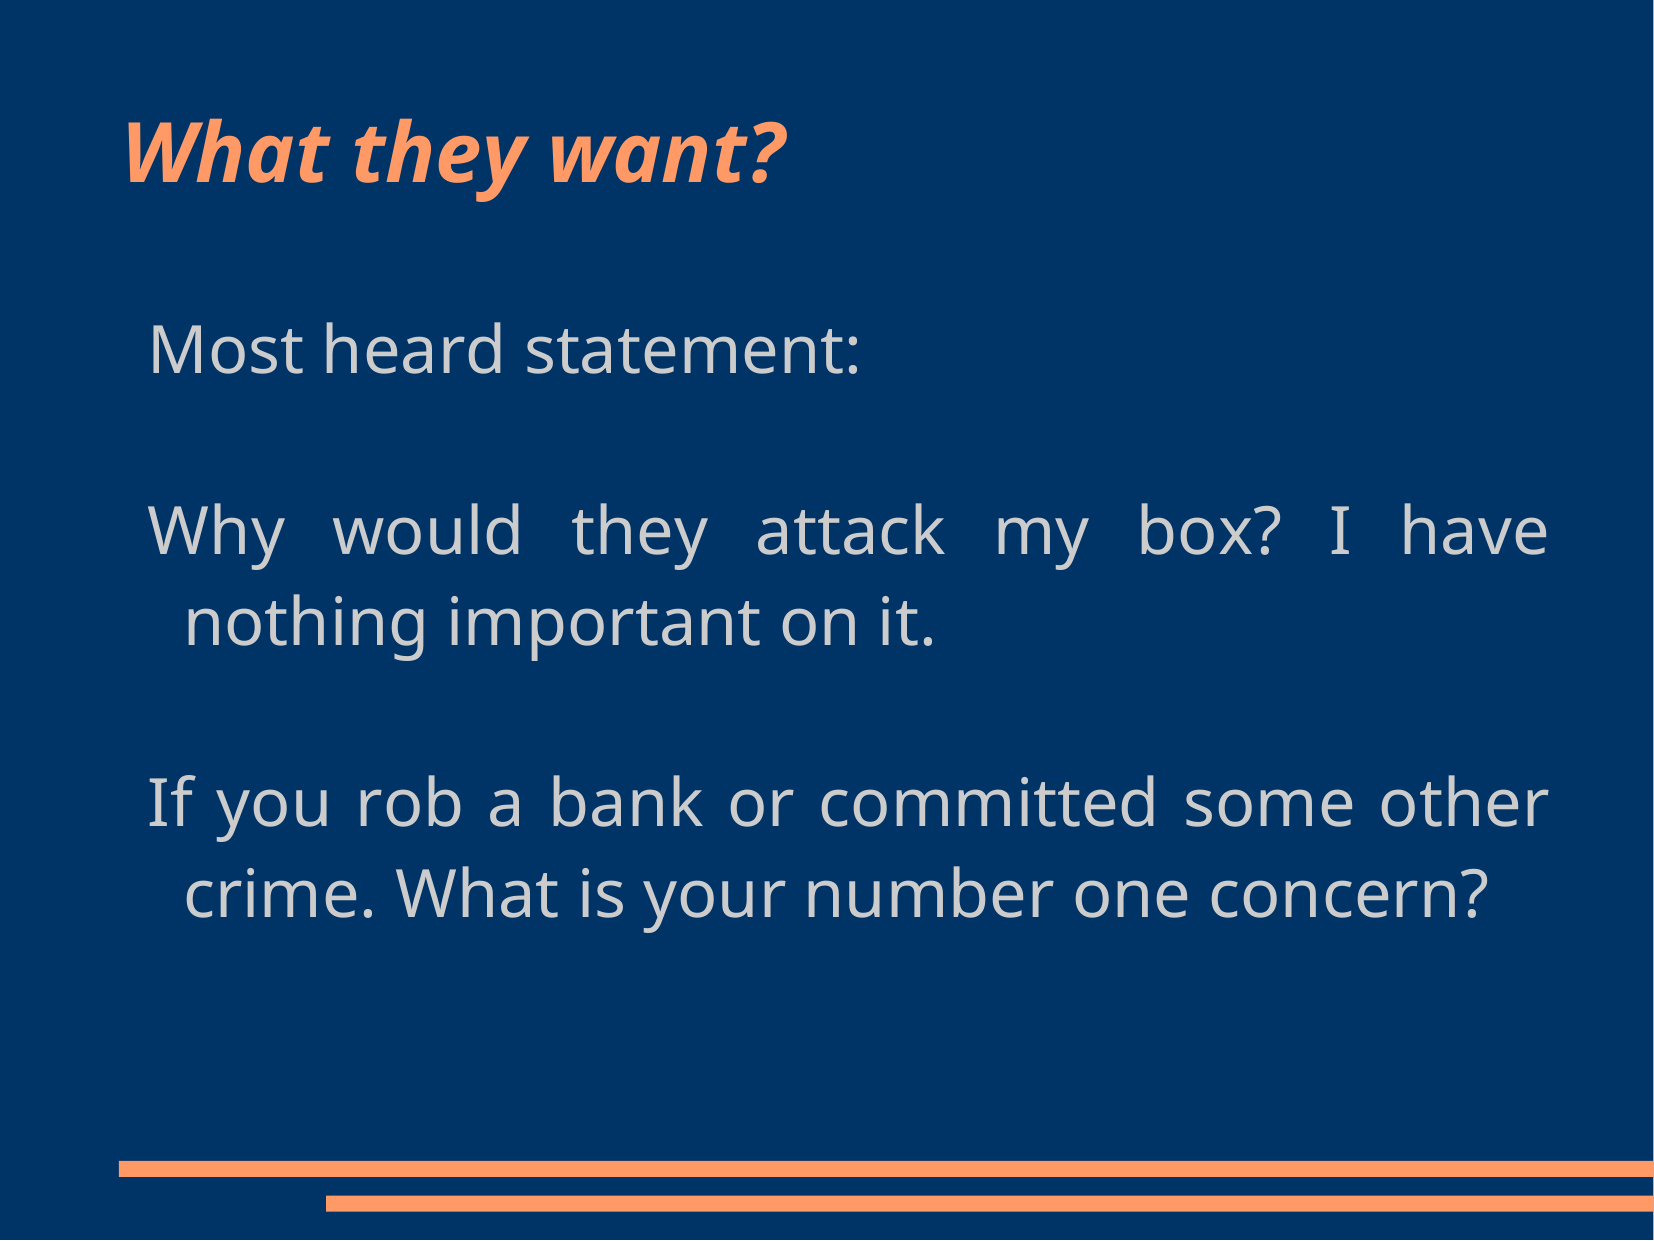

# What they want?
Most heard statement:
Why would they attack my box? I have nothing important on it.
If you rob a bank or committed some other crime. What is your number one concern?